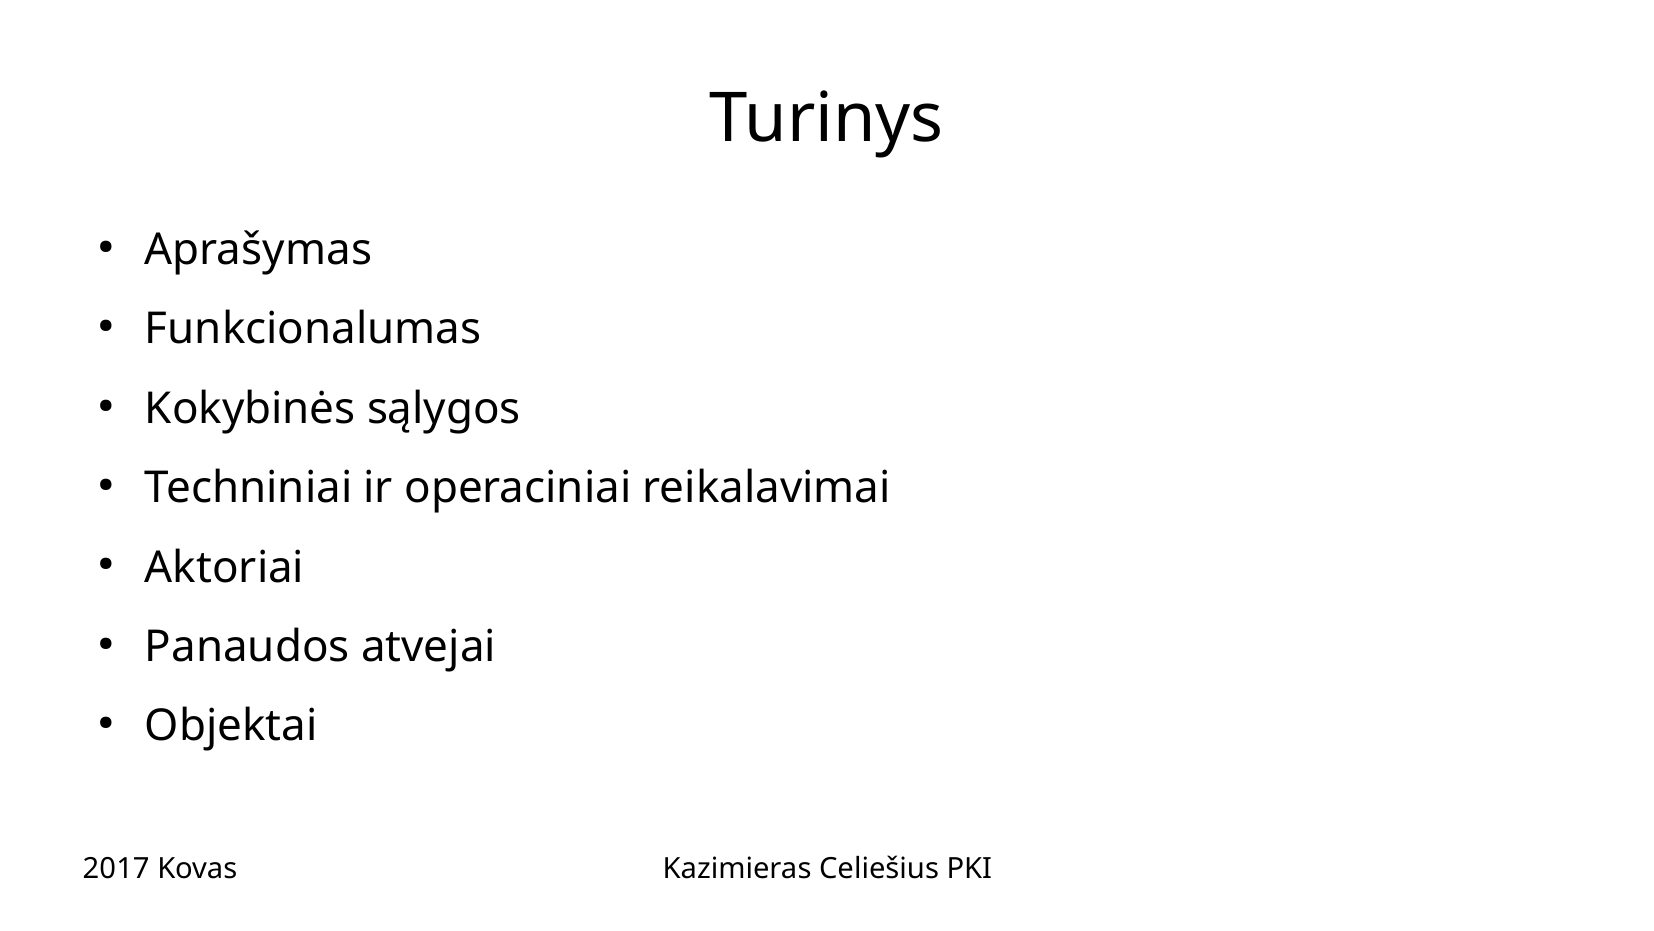

# Turinys
Aprašymas
Funkcionalumas
Kokybinės sąlygos
Techniniai ir operaciniai reikalavimai
Aktoriai
Panaudos atvejai
Objektai
2017 Kovas
Kazimieras Celiešius PKI